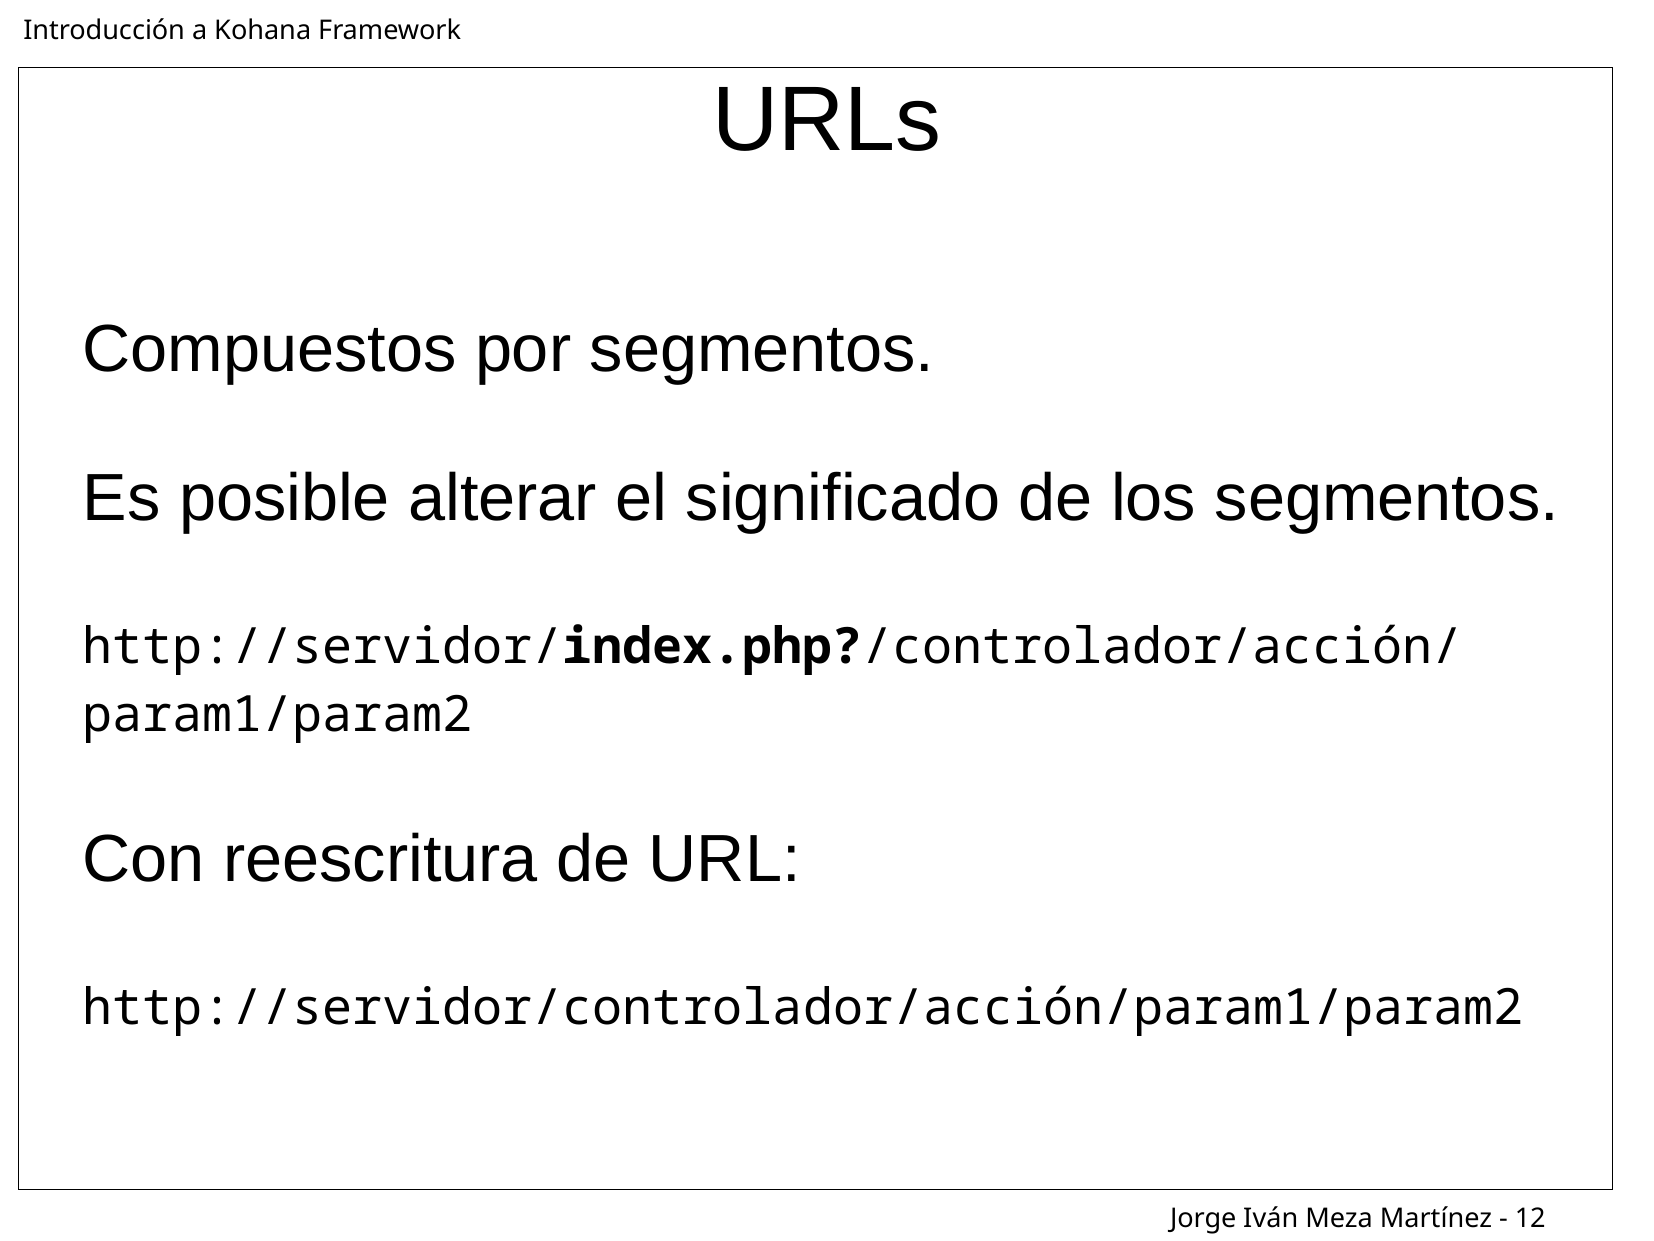

# URLs
Compuestos por segmentos.
Es posible alterar el significado de los segmentos.
http://servidor/index.php?/controlador/acción/param1/param2
Con reescritura de URL:
http://servidor/controlador/acción/param1/param2